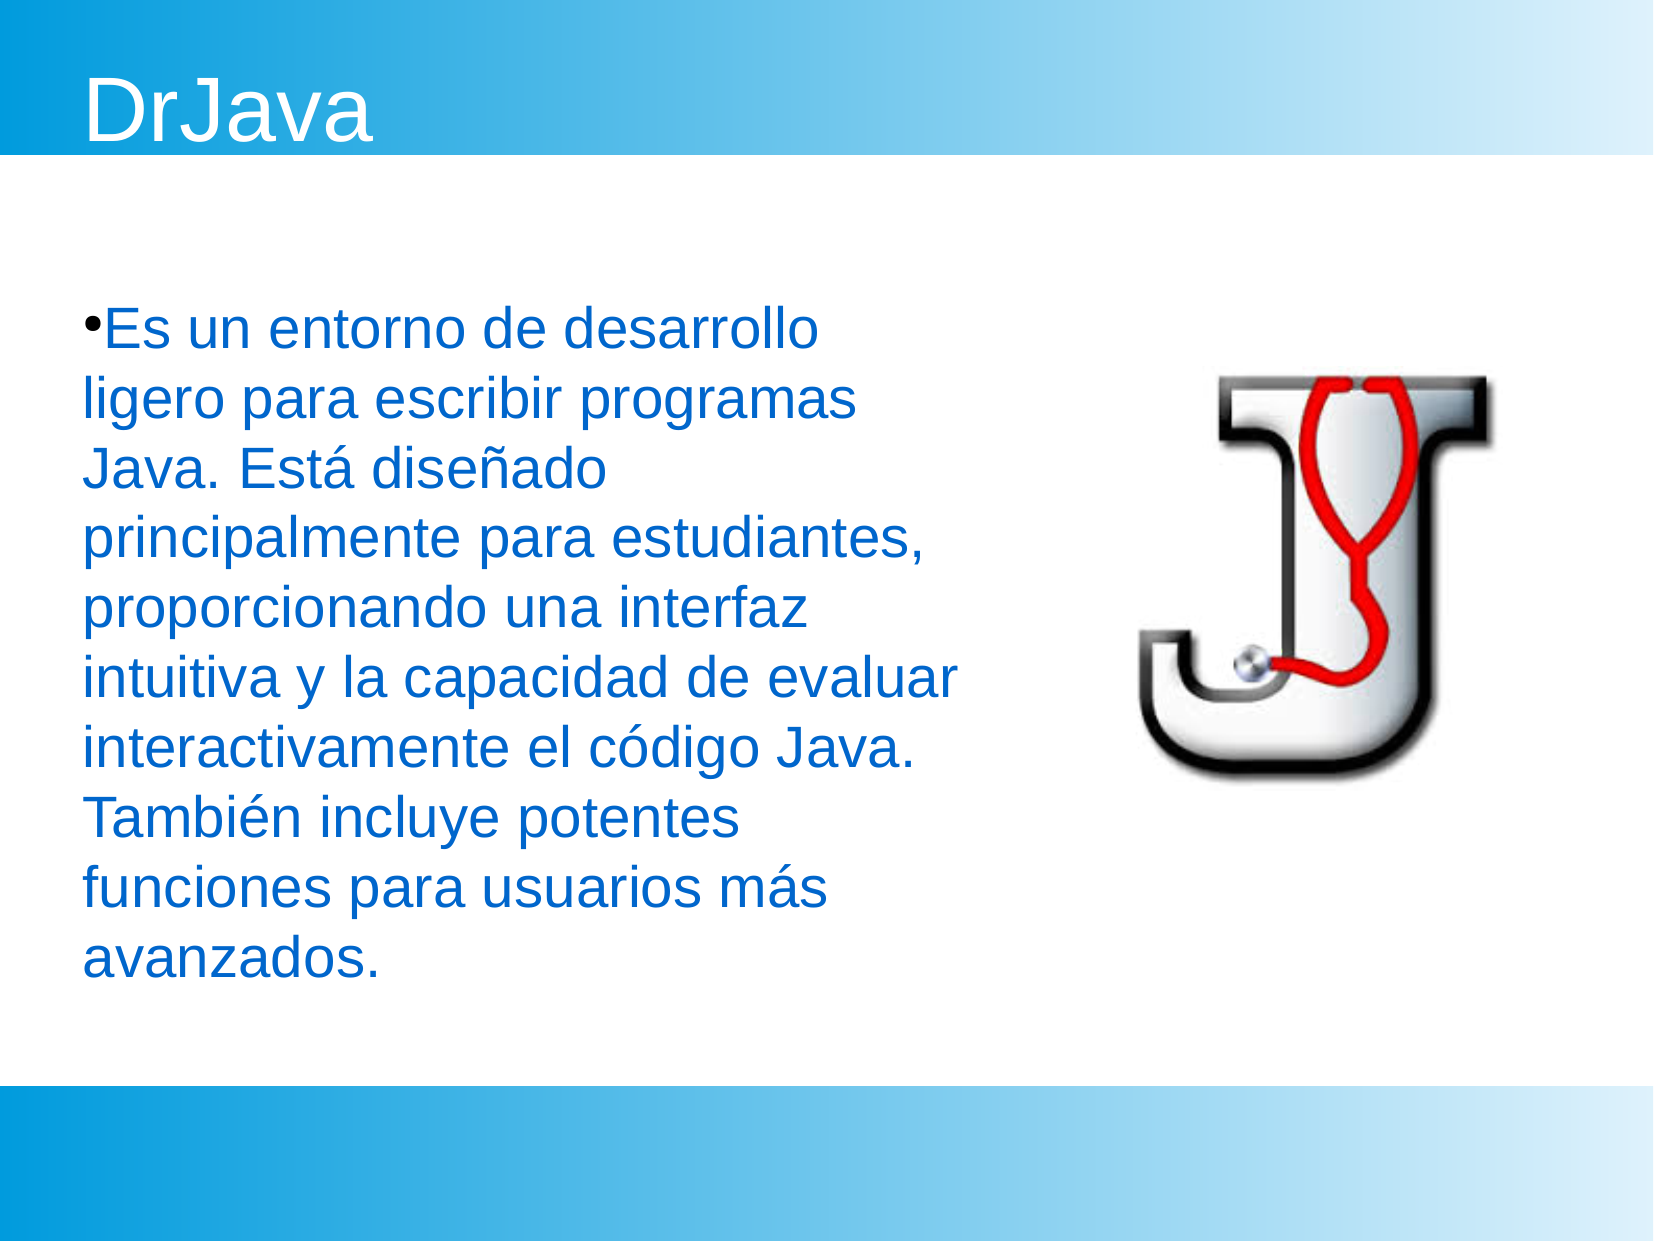

# DrJava
Es un entorno de desarrollo ligero para escribir programas Java. Está diseñado principalmente para estudiantes, proporcionando una interfaz intuitiva y la capacidad de evaluar interactivamente el código Java. También incluye potentes funciones para usuarios más avanzados.